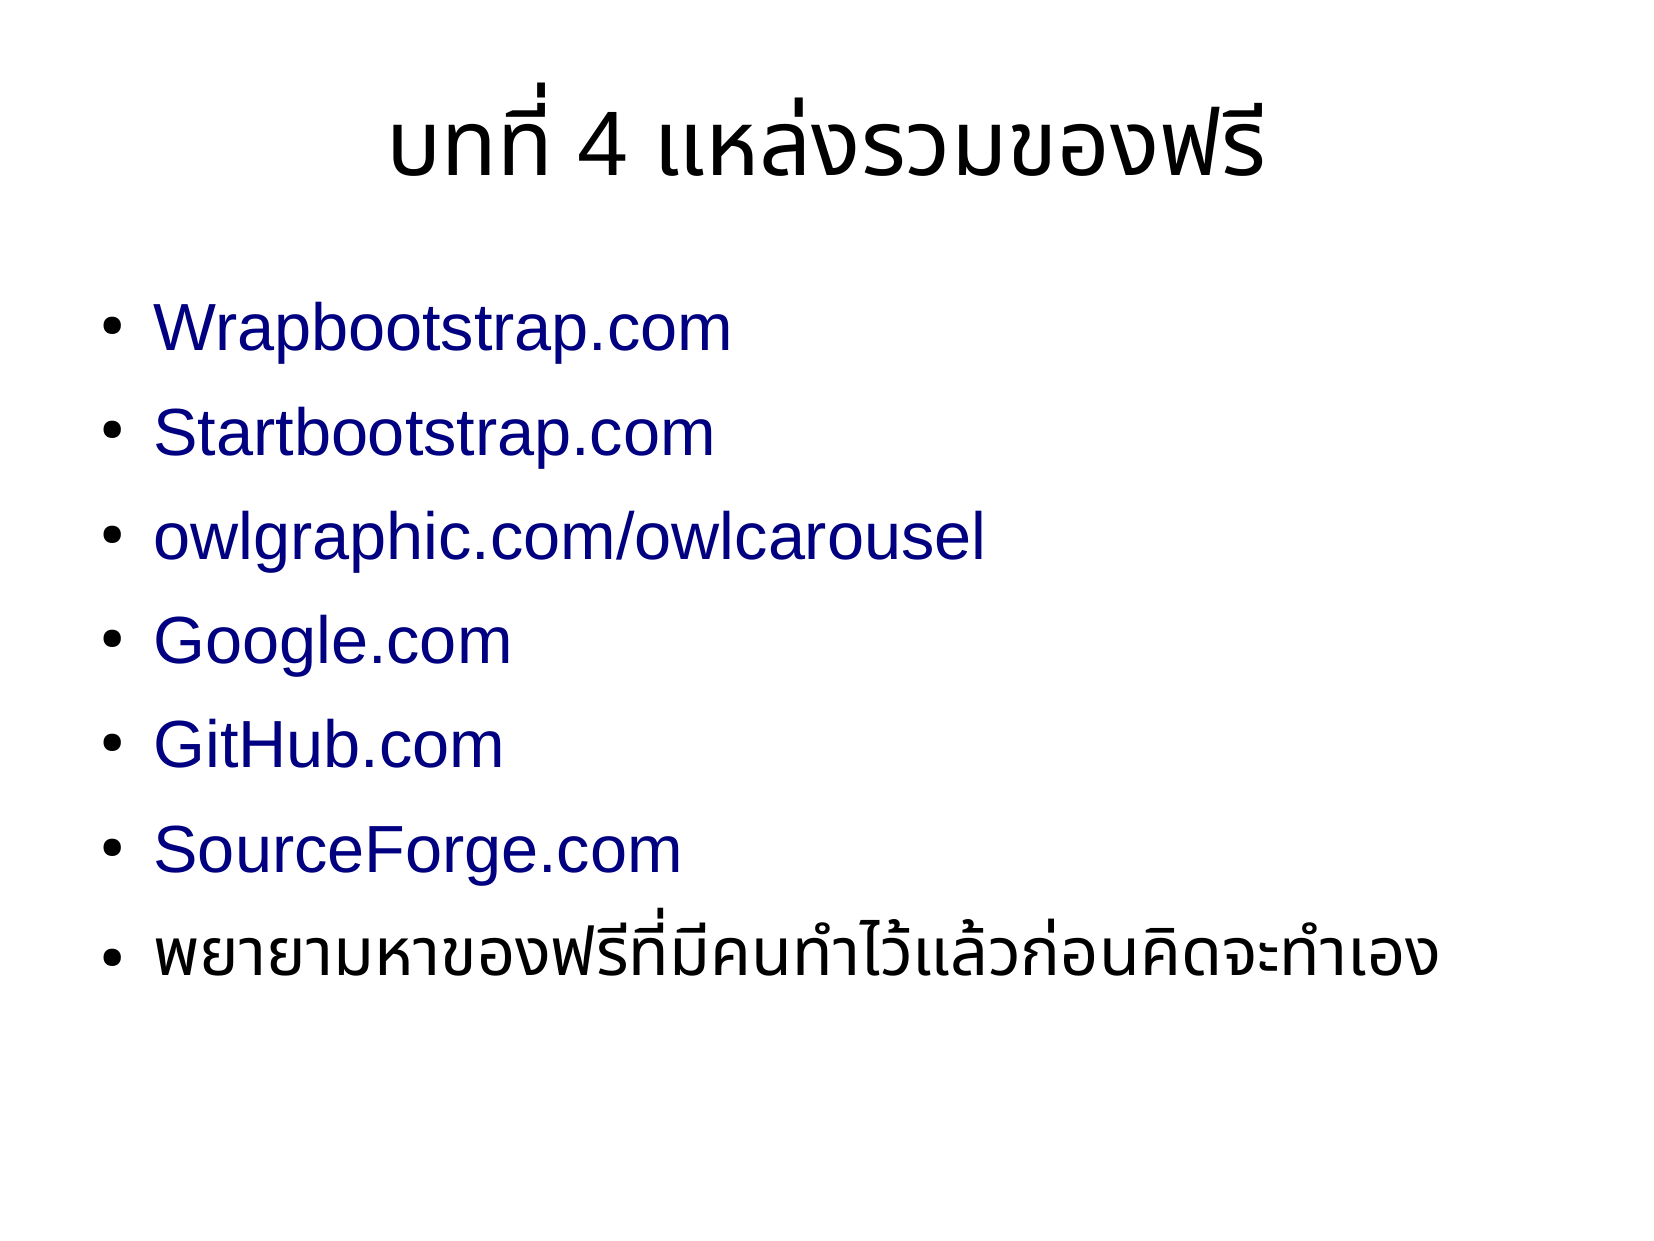

# บทที่ 4 แหล่งรวมของฟรี
Wrapbootstrap.com
Startbootstrap.com
owlgraphic.com/owlcarousel
Google.com
GitHub.com
SourceForge.com
พยายามหาของฟรีที่มีคนทำไว้แล้วก่อนคิดจะทำเอง